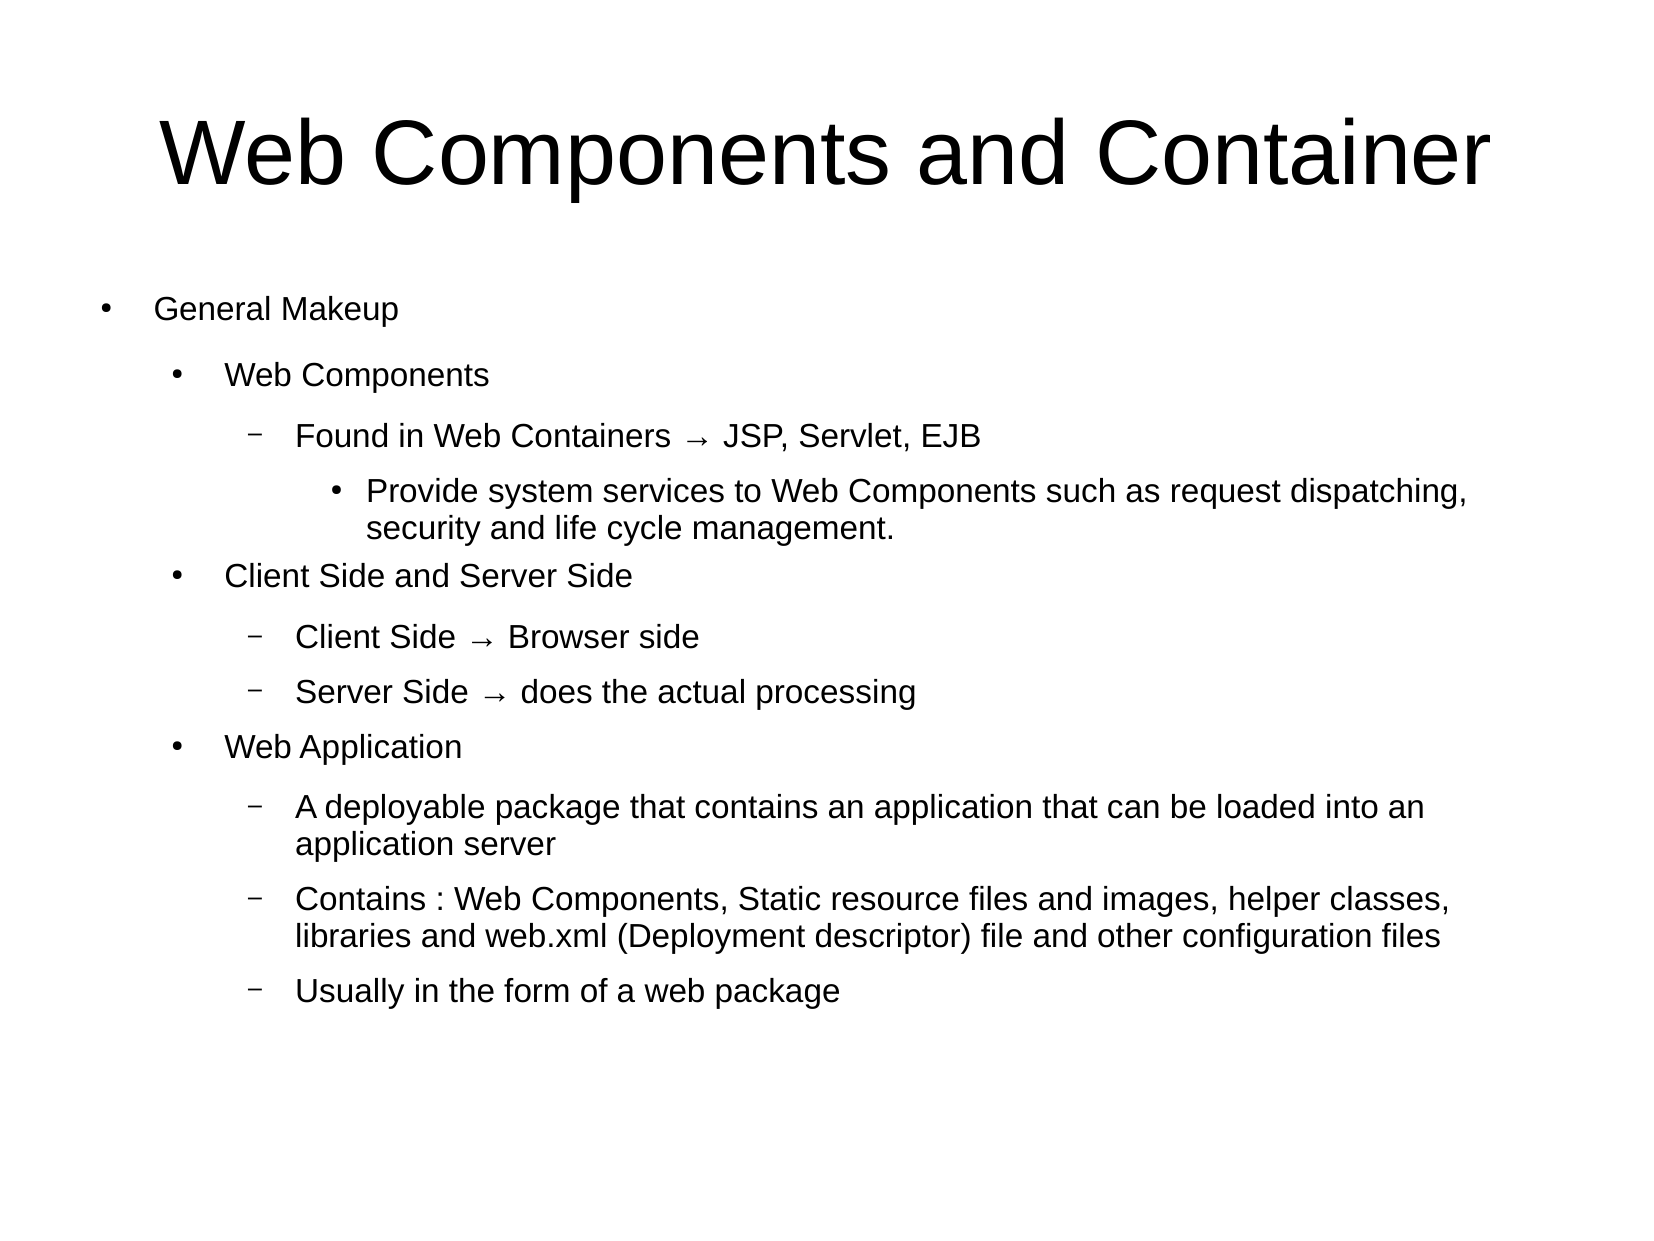

# Web Components and Container
General Makeup
Web Components
Found in Web Containers → JSP, Servlet, EJB
Provide system services to Web Components such as request dispatching, security and life cycle management.
Client Side and Server Side
Client Side → Browser side
Server Side → does the actual processing
Web Application
A deployable package that contains an application that can be loaded into an application server
Contains : Web Components, Static resource files and images, helper classes, libraries and web.xml (Deployment descriptor) file and other configuration files
Usually in the form of a web package